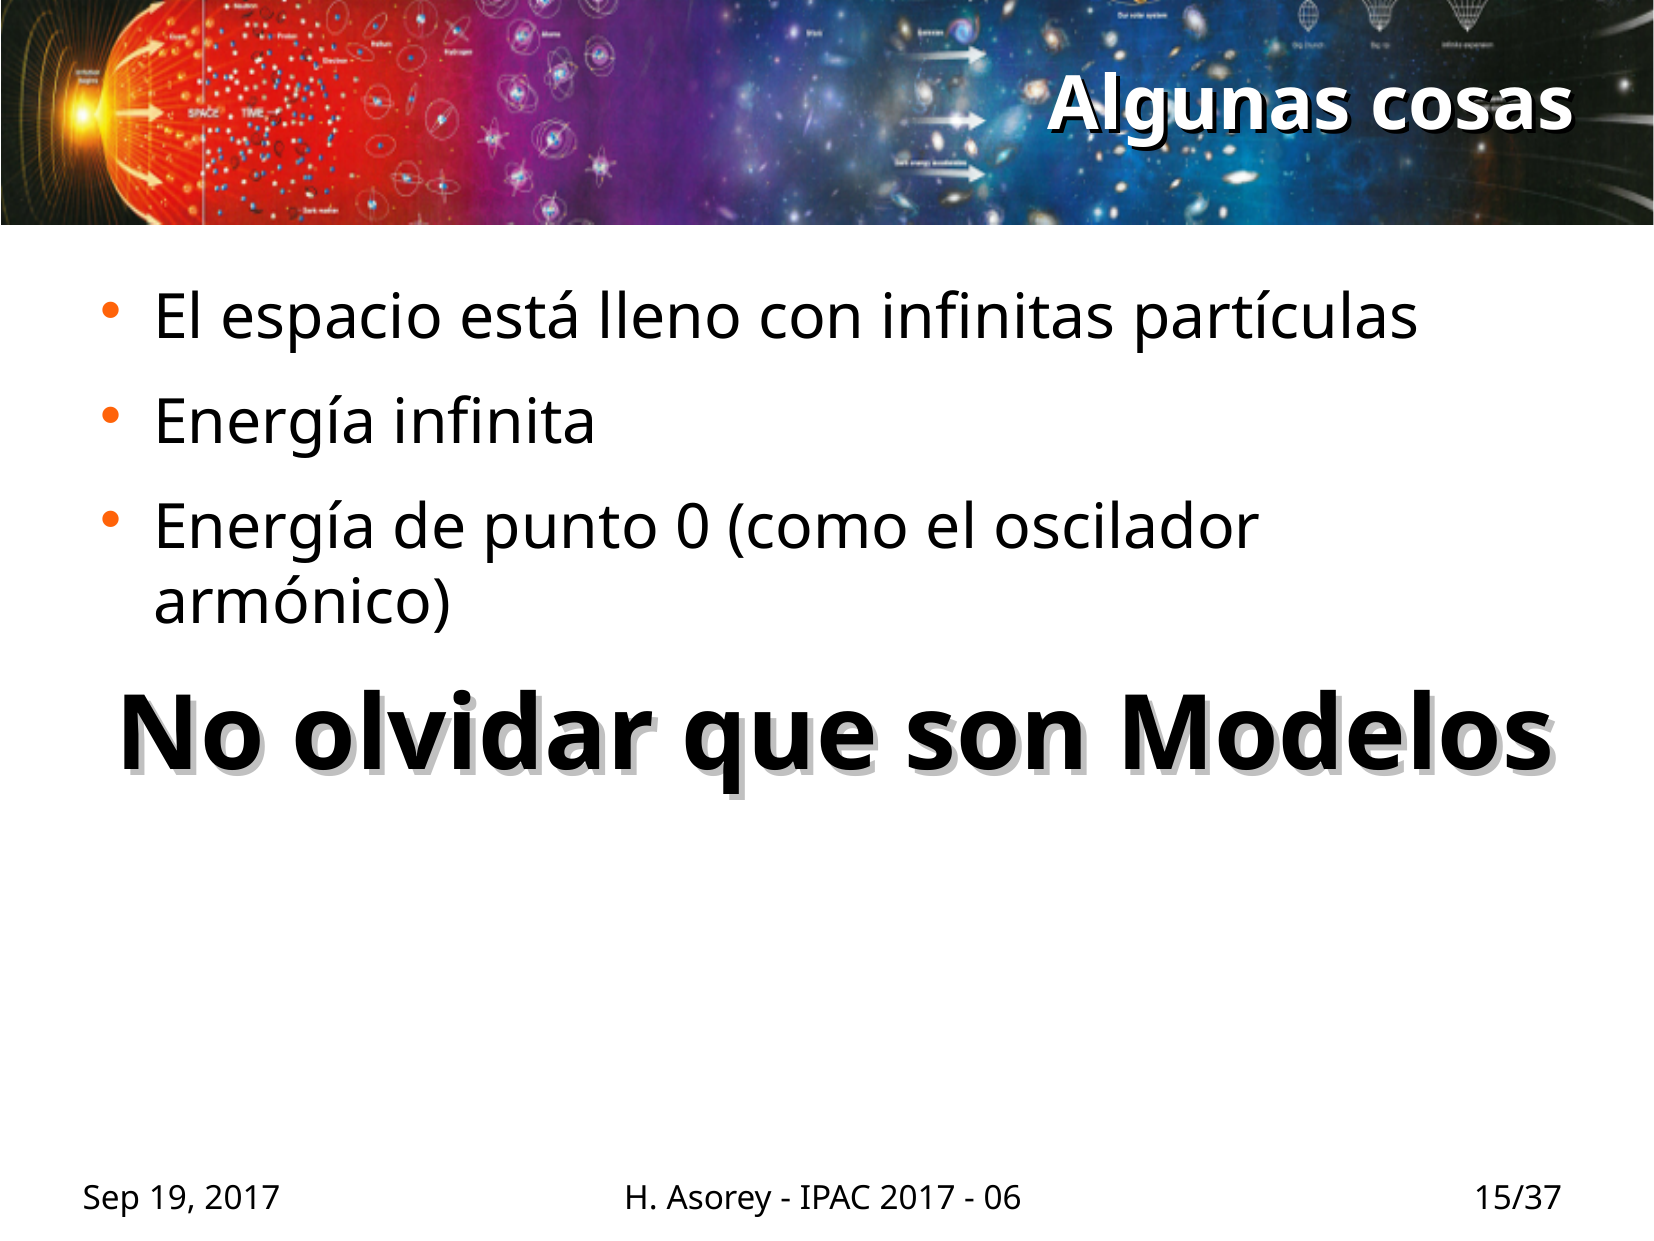

# Algunas cosas
El espacio está lleno con infinitas partículas
Energía infinita
Energía de punto 0 (como el oscilador armónico)
No olvidar que son Modelos
Sep 19, 2017
H. Asorey - IPAC 2017 - 06
15